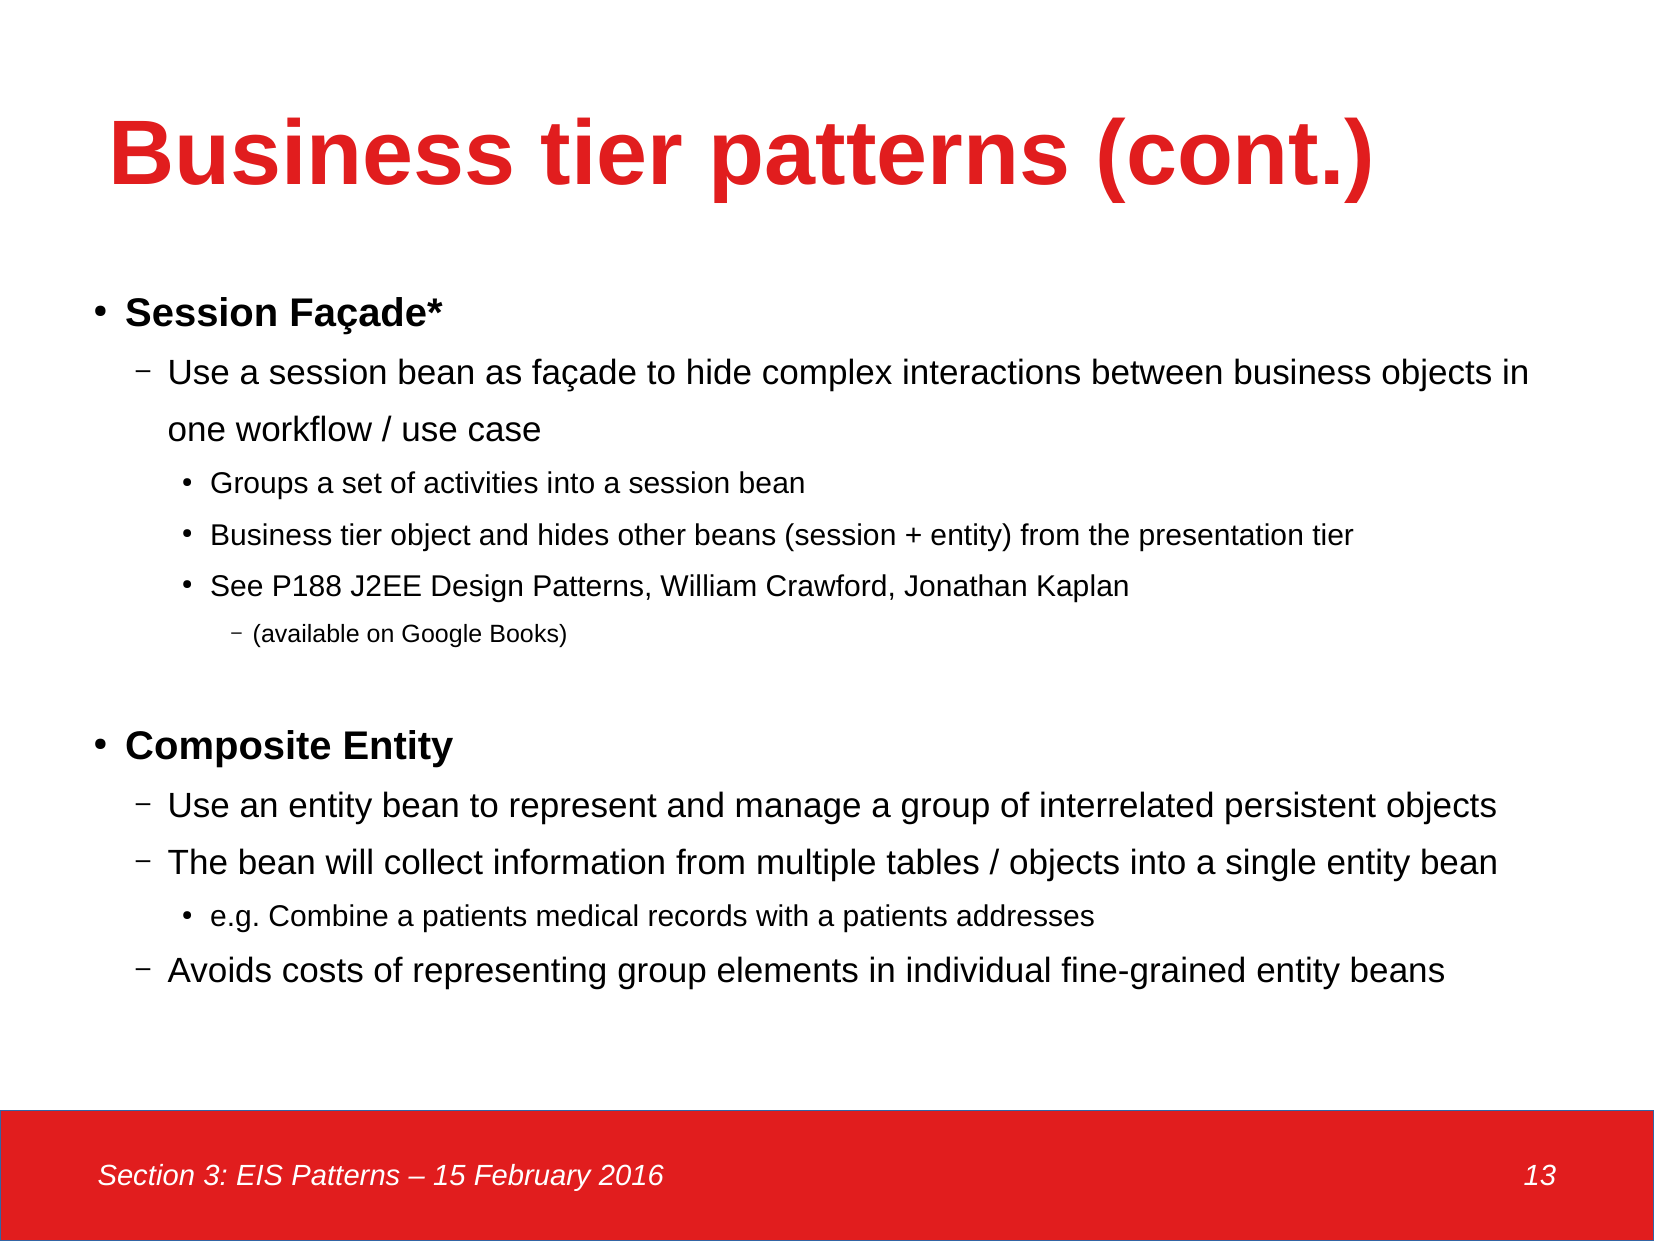

# Business tier patterns (cont.)
Session Façade*
Use a session bean as façade to hide complex interactions between business objects in one workflow / use case
Groups a set of activities into a session bean
Business tier object and hides other beans (session + entity) from the presentation tier
See P188 J2EE Design Patterns, William Crawford, Jonathan Kaplan
(available on Google Books)
Composite Entity
Use an entity bean to represent and manage a group of interrelated persistent objects
The bean will collect information from multiple tables / objects into a single entity bean
e.g. Combine a patients medical records with a patients addresses
Avoids costs of representing group elements in individual fine-grained entity beans